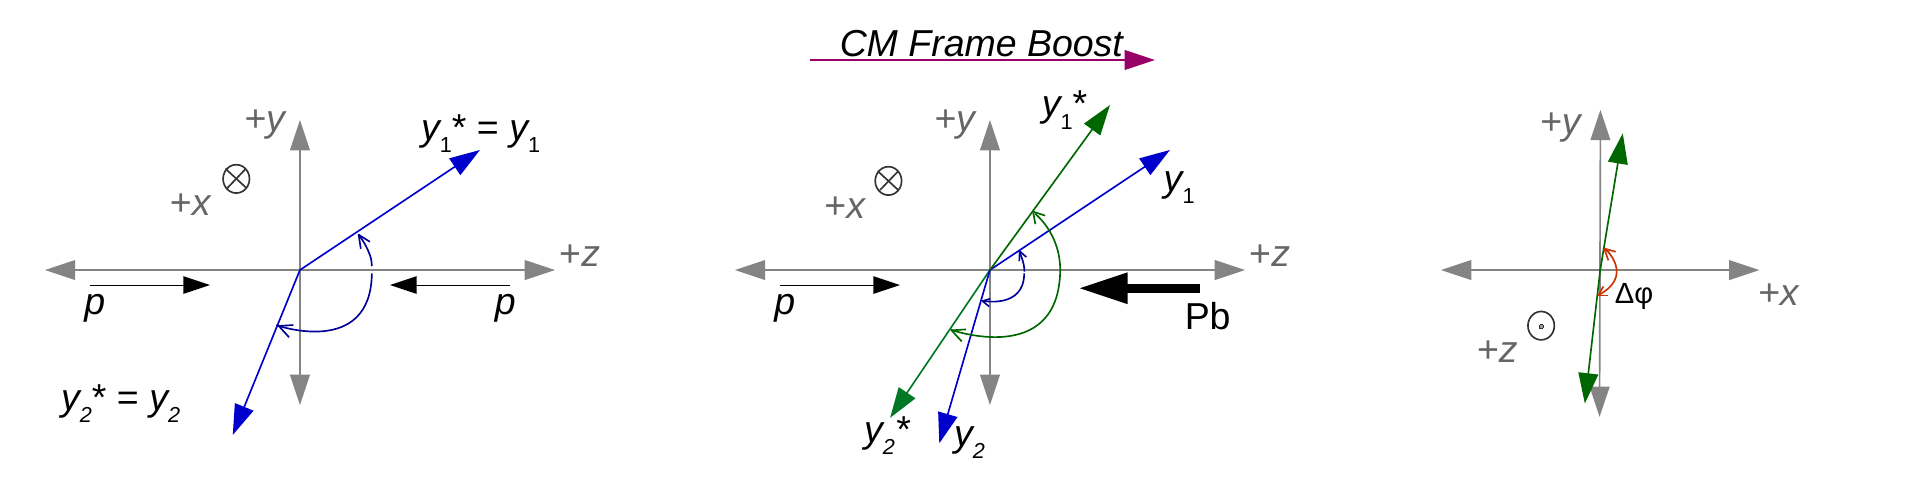

CM Frame Boost
y1*
+y
+y
+y
y1* = y1
 y1
+x
+x
+z
+z
+x
Δφ
p
p
p
Pb
+z
y2* = y2
 y2*
y2